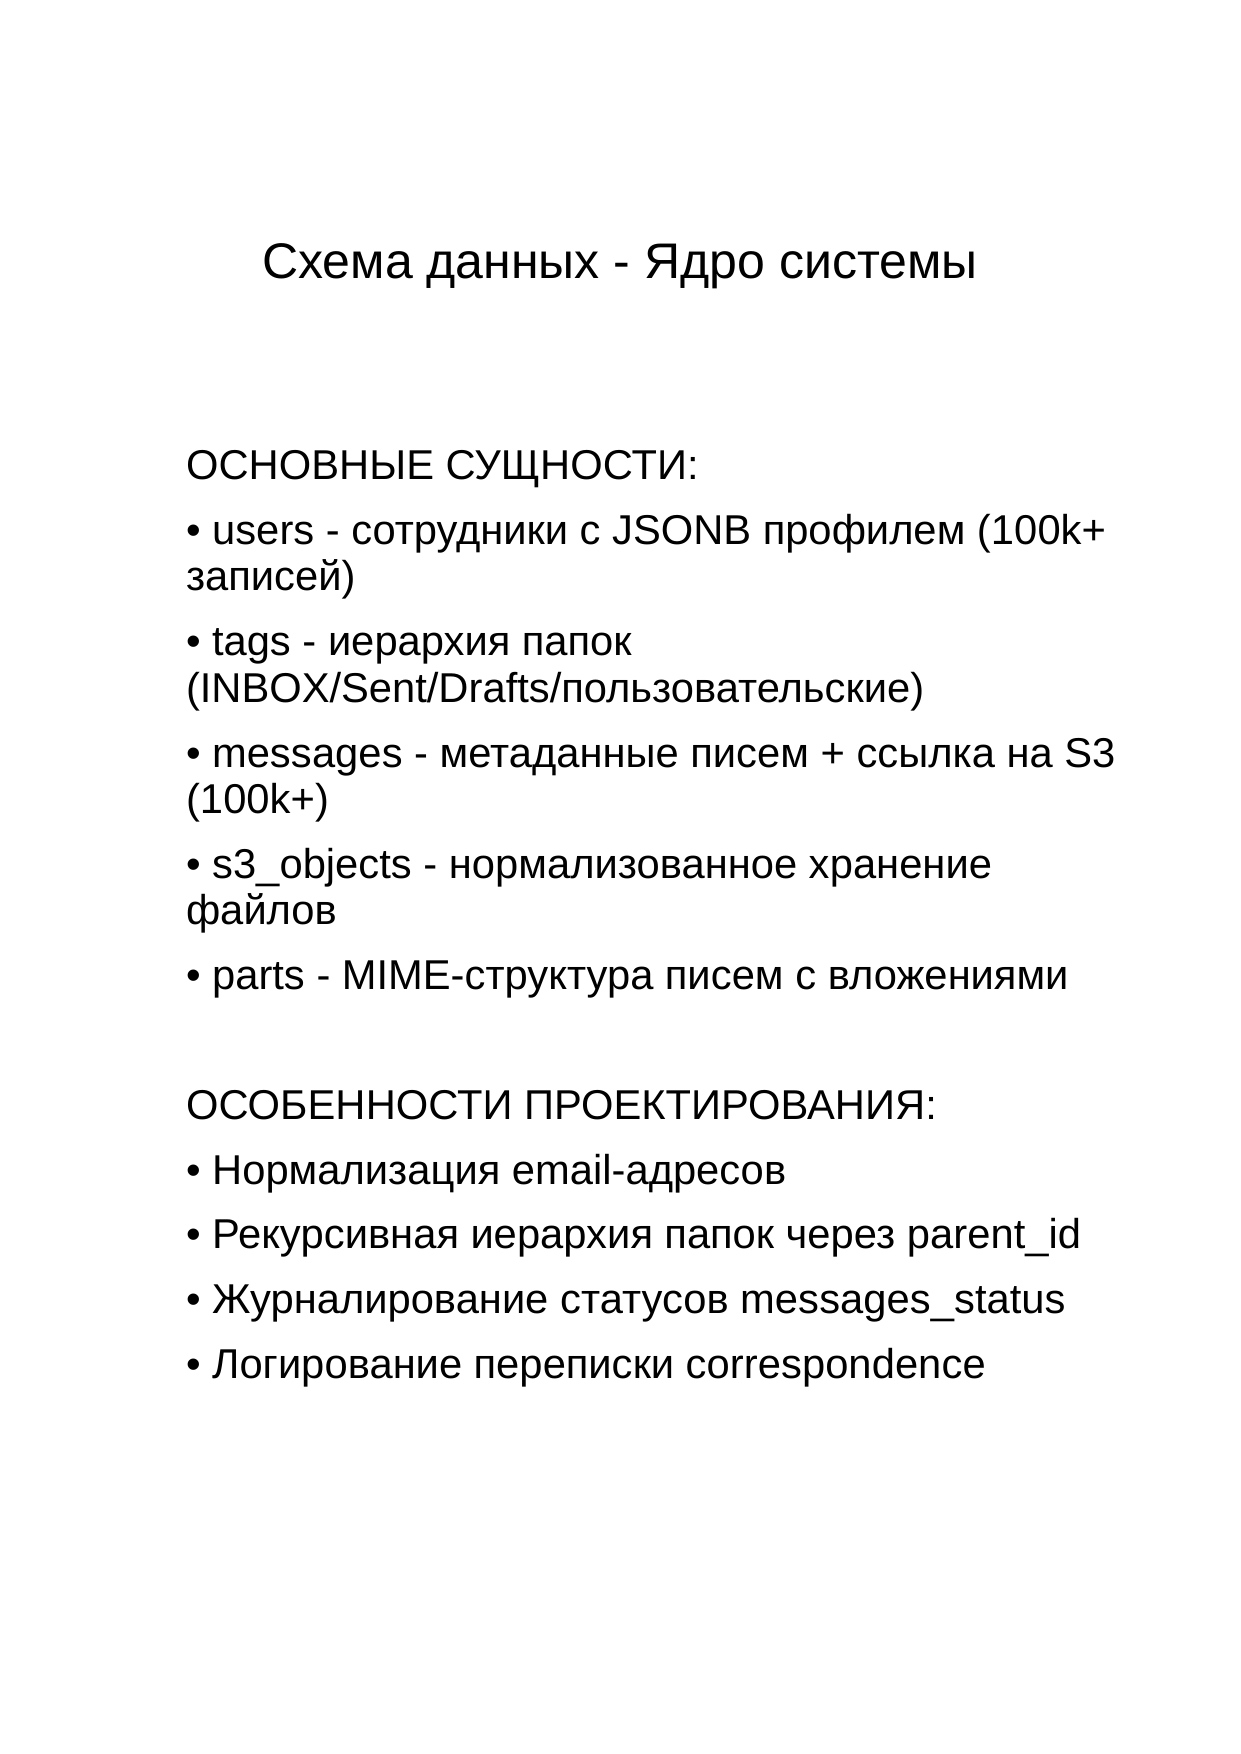

# Схема данных - Ядро системы
ОСНОВНЫЕ СУЩНОСТИ:
• users - сотрудники с JSONB профилем (100k+ записей)
• tags - иерархия папок (INBOX/Sent/Drafts/пользовательские)
• messages - метаданные писем + ссылка на S3 (100k+)
• s3_objects - нормализованное хранение файлов
• parts - MIME-структура писем с вложениями
ОСОБЕННОСТИ ПРОЕКТИРОВАНИЯ:
• Нормализация email-адресов
• Рекурсивная иерархия папок через parent_id
• Журналирование статусов messages_status
• Логирование переписки correspondence